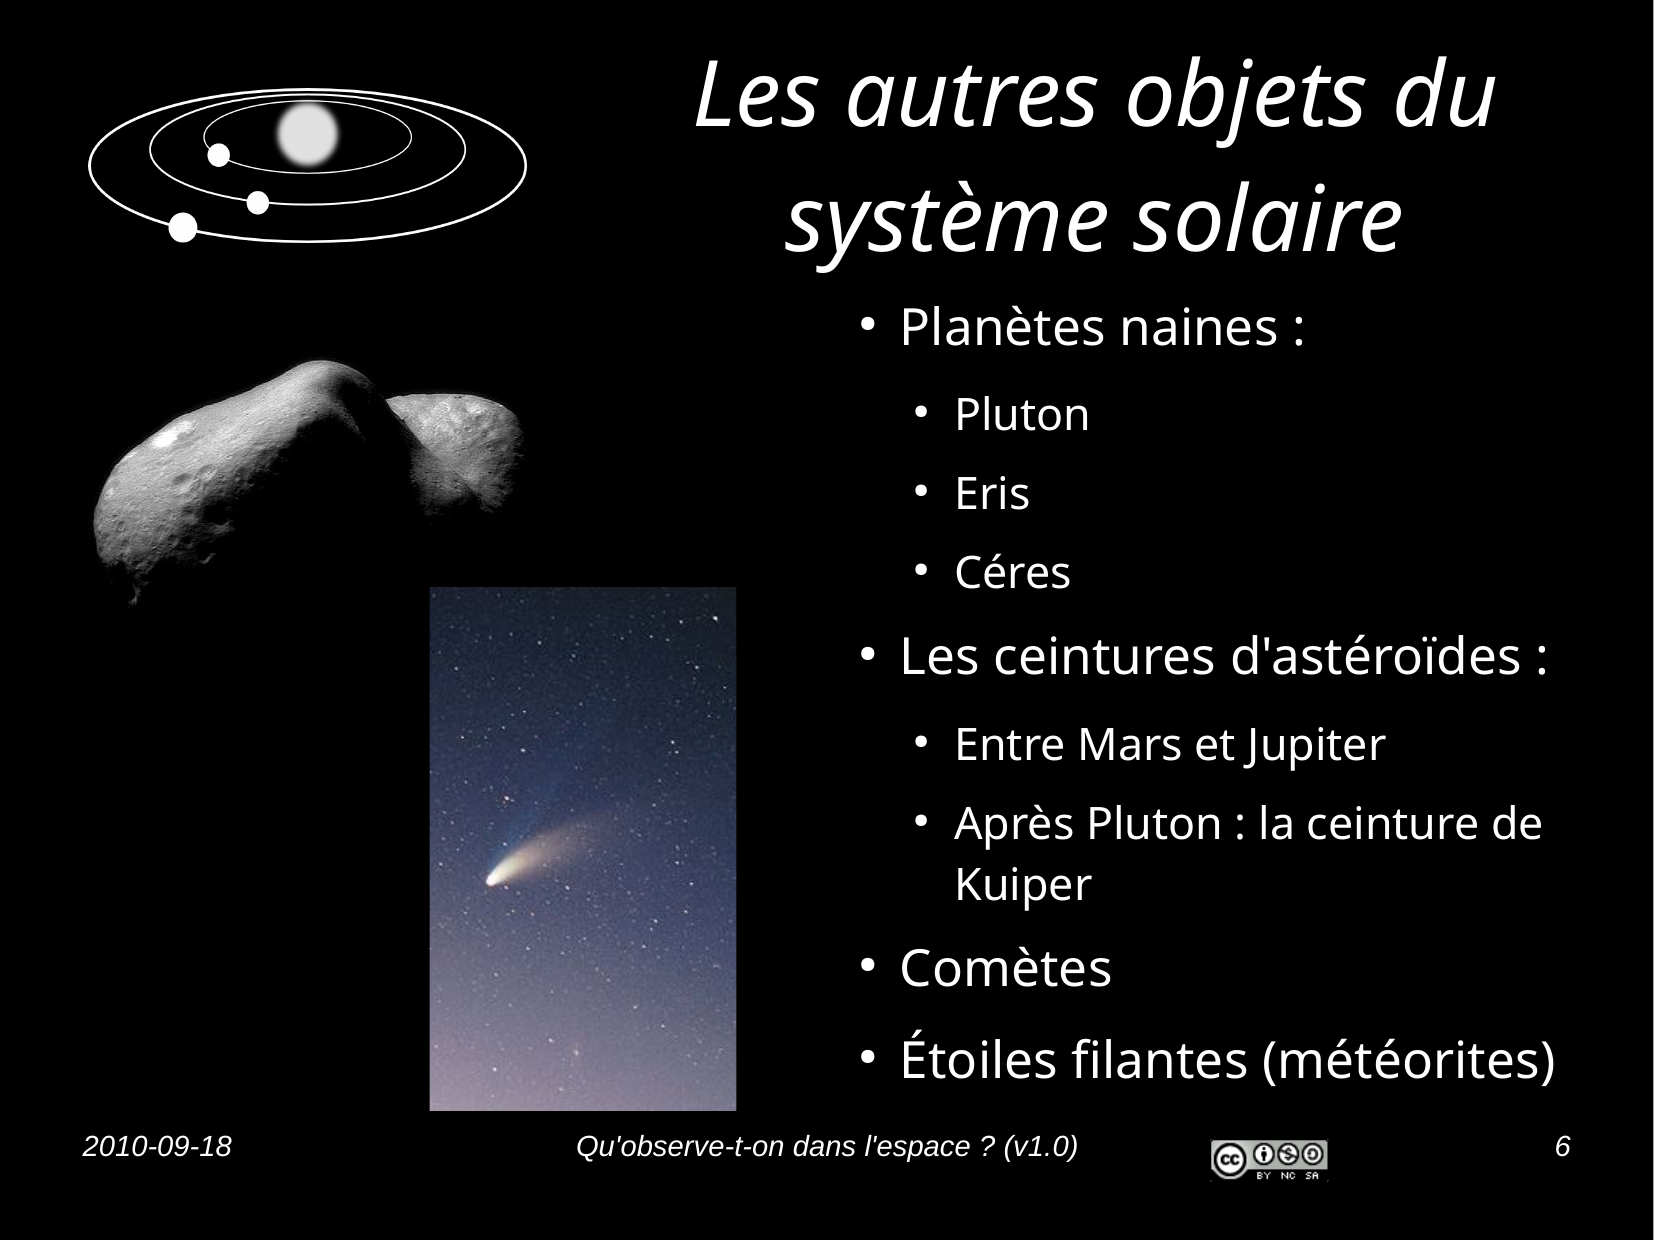

# Les autres objets du système solaire
Planètes naines :
Pluton
Eris
Céres
Les ceintures d'astéroïdes :
Entre Mars et Jupiter
Après Pluton : la ceinture de Kuiper
Comètes
Étoiles filantes (météorites)
2010-09-18
Qu'observe-t-on dans l'espace ? (v1.0)
6